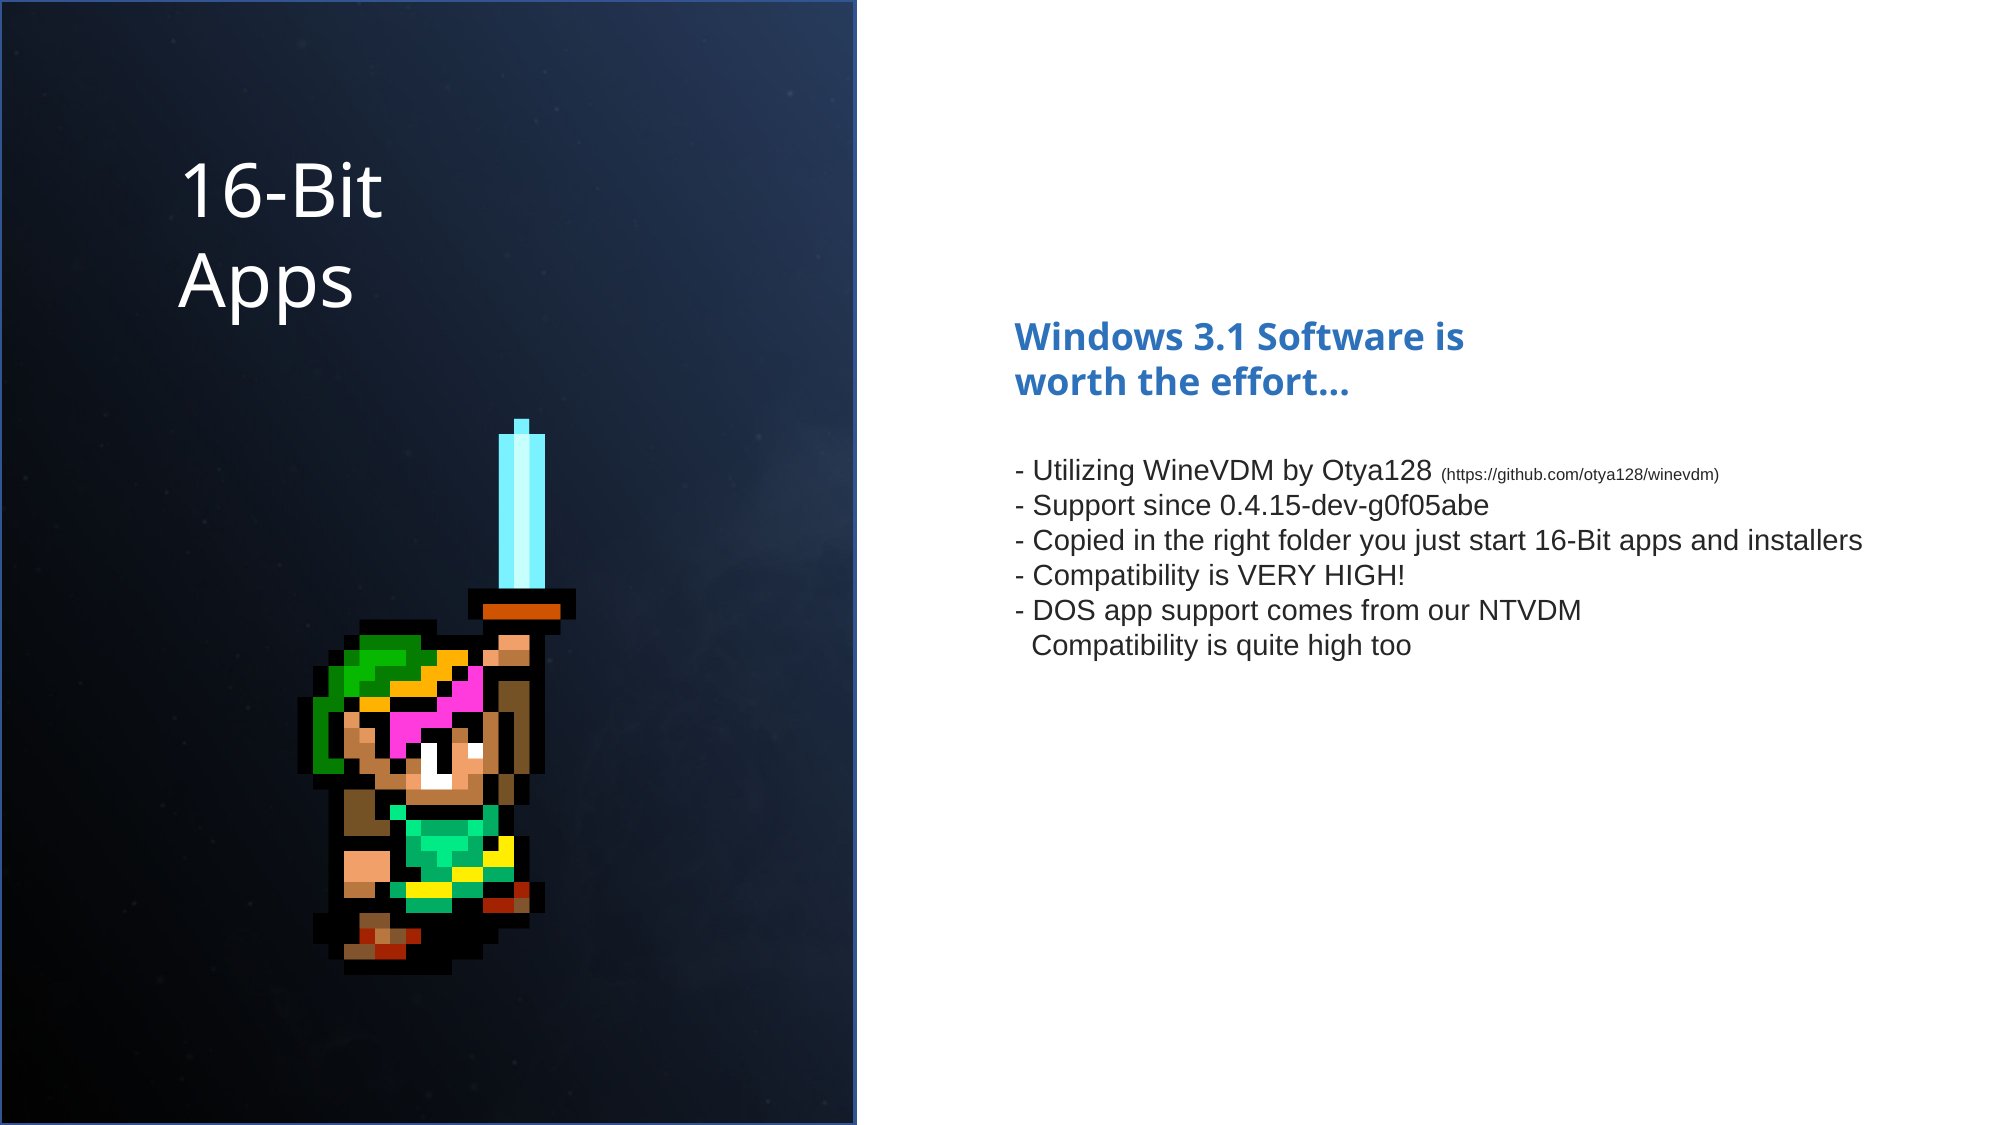

16-Bit Apps
Windows 3.1 Software is worth the effort...
- Utilizing WineVDM by Otya128 (https://github.com/otya128/winevdm)
- Support since 0.4.15-dev-g0f05abe
- Copied in the right folder you just start 16-Bit apps and installers
- Compatibility is VERY HIGH!
- DOS app support comes from our NTVDM
 Compatibility is quite high too